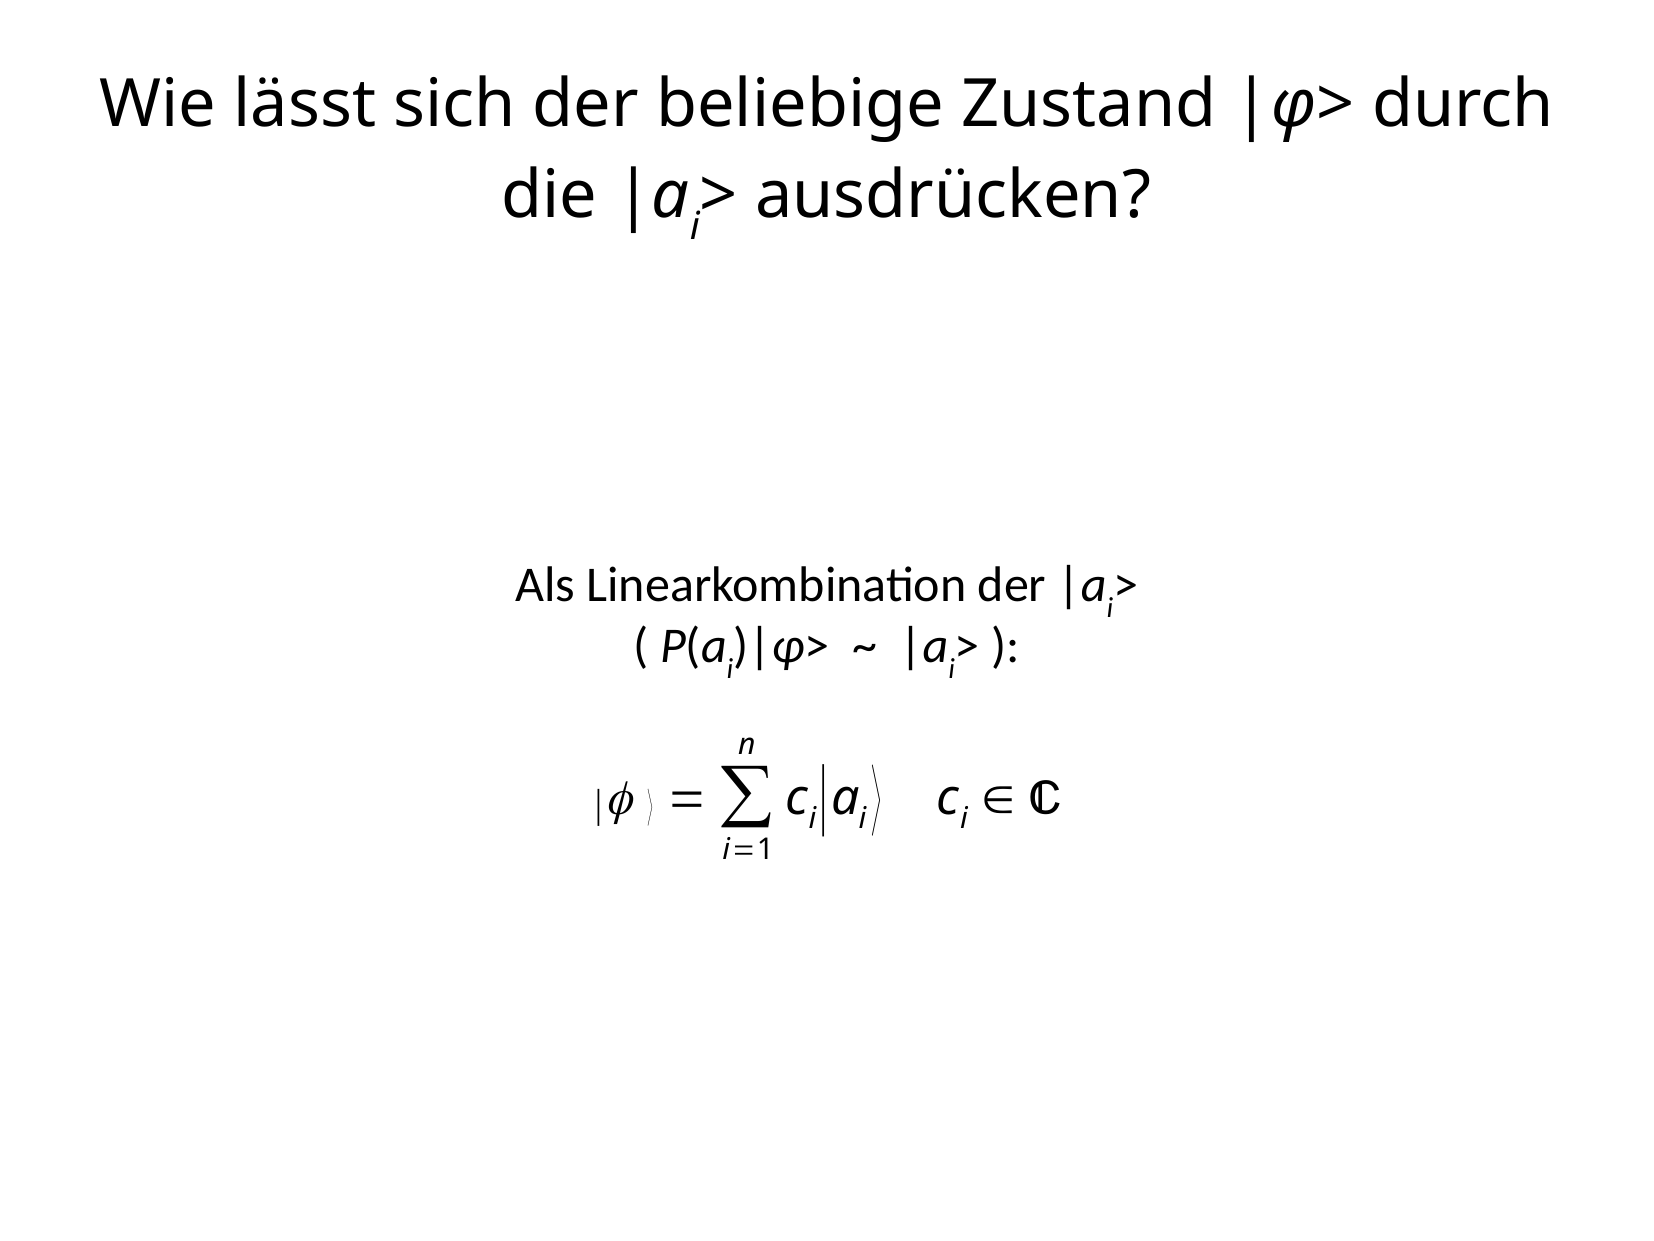

# Wie lässt sich der beliebige Zustand |φ> durch die |ai> ausdrücken?
Als Linearkombination der |ai>
( P(ai)|φ> ~ |ai> ):